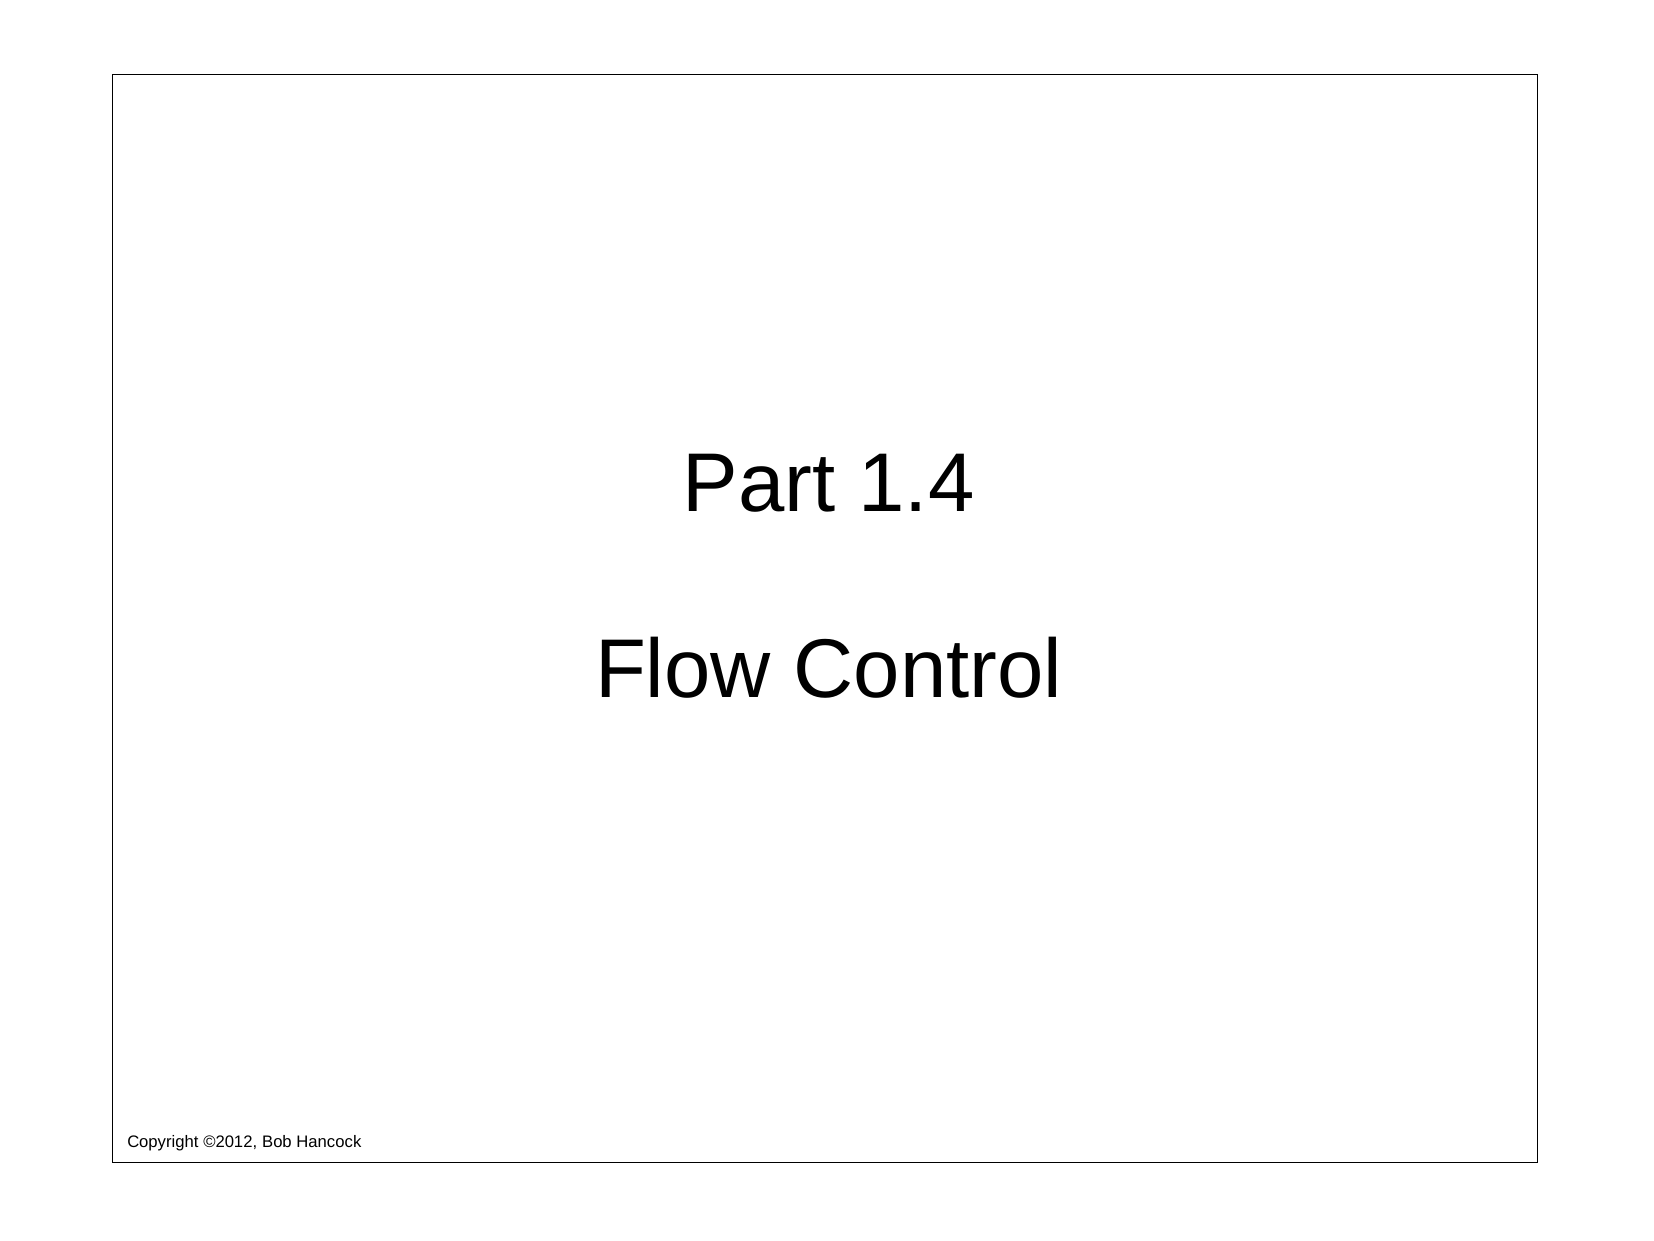

# Part 1.4 Flow Control
Copyright ©2012, Bob Hancock